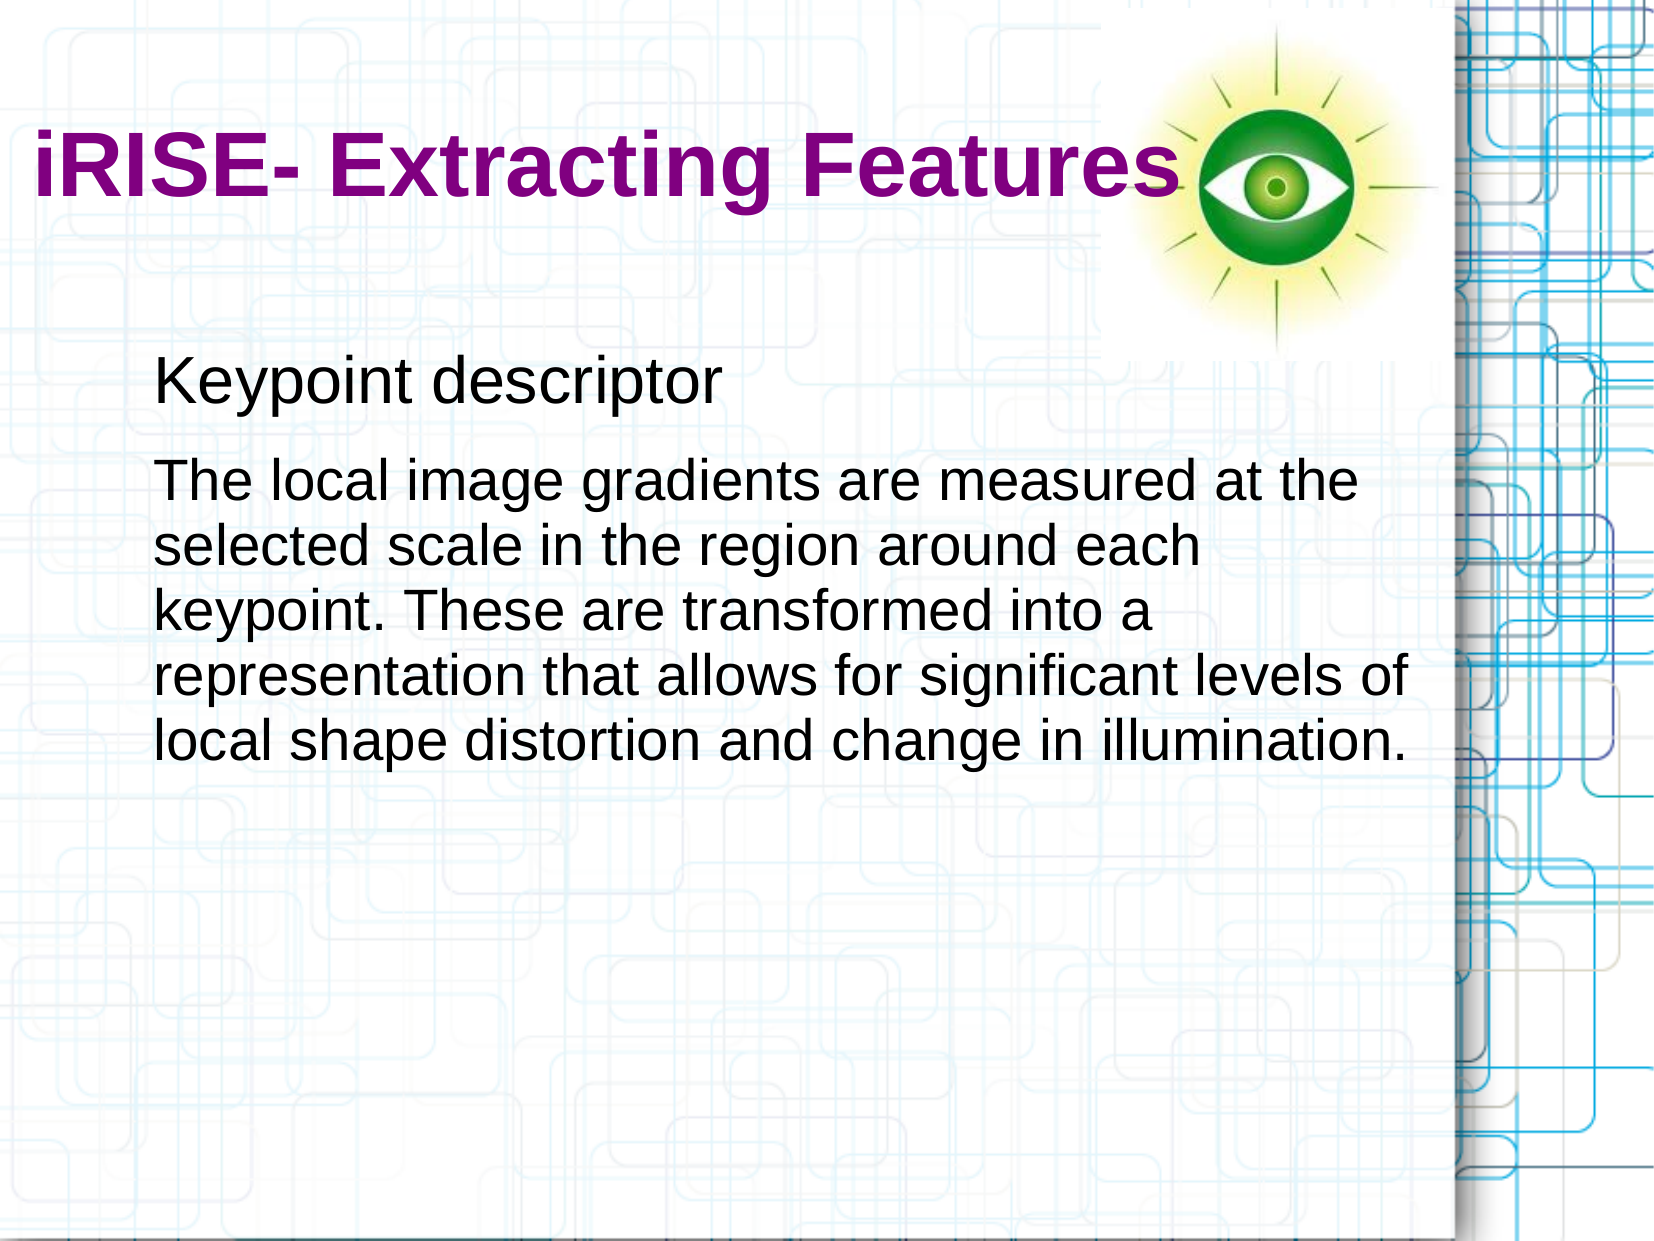

iRISE- Extracting Features
# Keypoint descriptor
The local image gradients are measured at the selected scale in the region around each keypoint. These are transformed into a representation that allows for significant levels of local shape distortion and change in illumination.